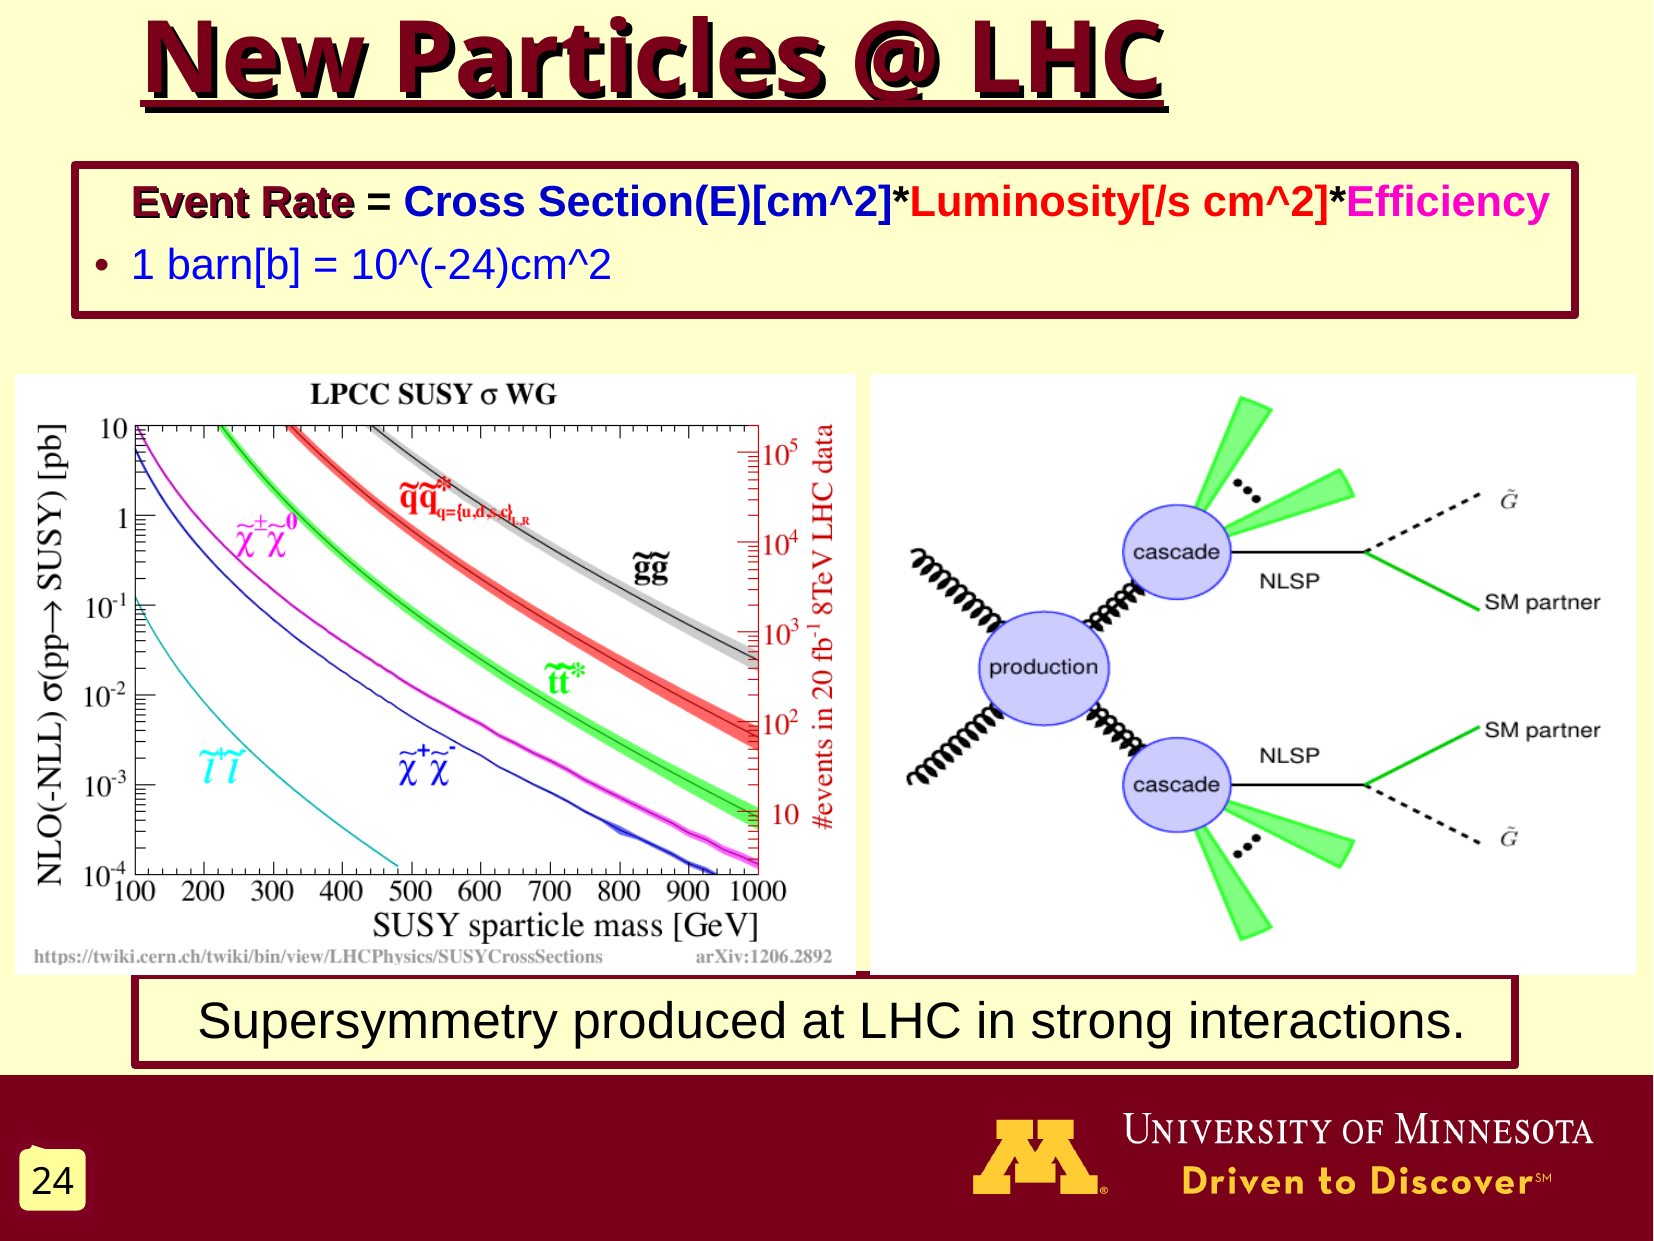

# New Particles @ LHC
Event Rate = Cross Section(E)[cm^2]*Luminosity[/s cm^2]*Efficiency
1 barn[b] = 10^(-24)cm^2
Supersymmetry produced at LHC in strong interactions.
24